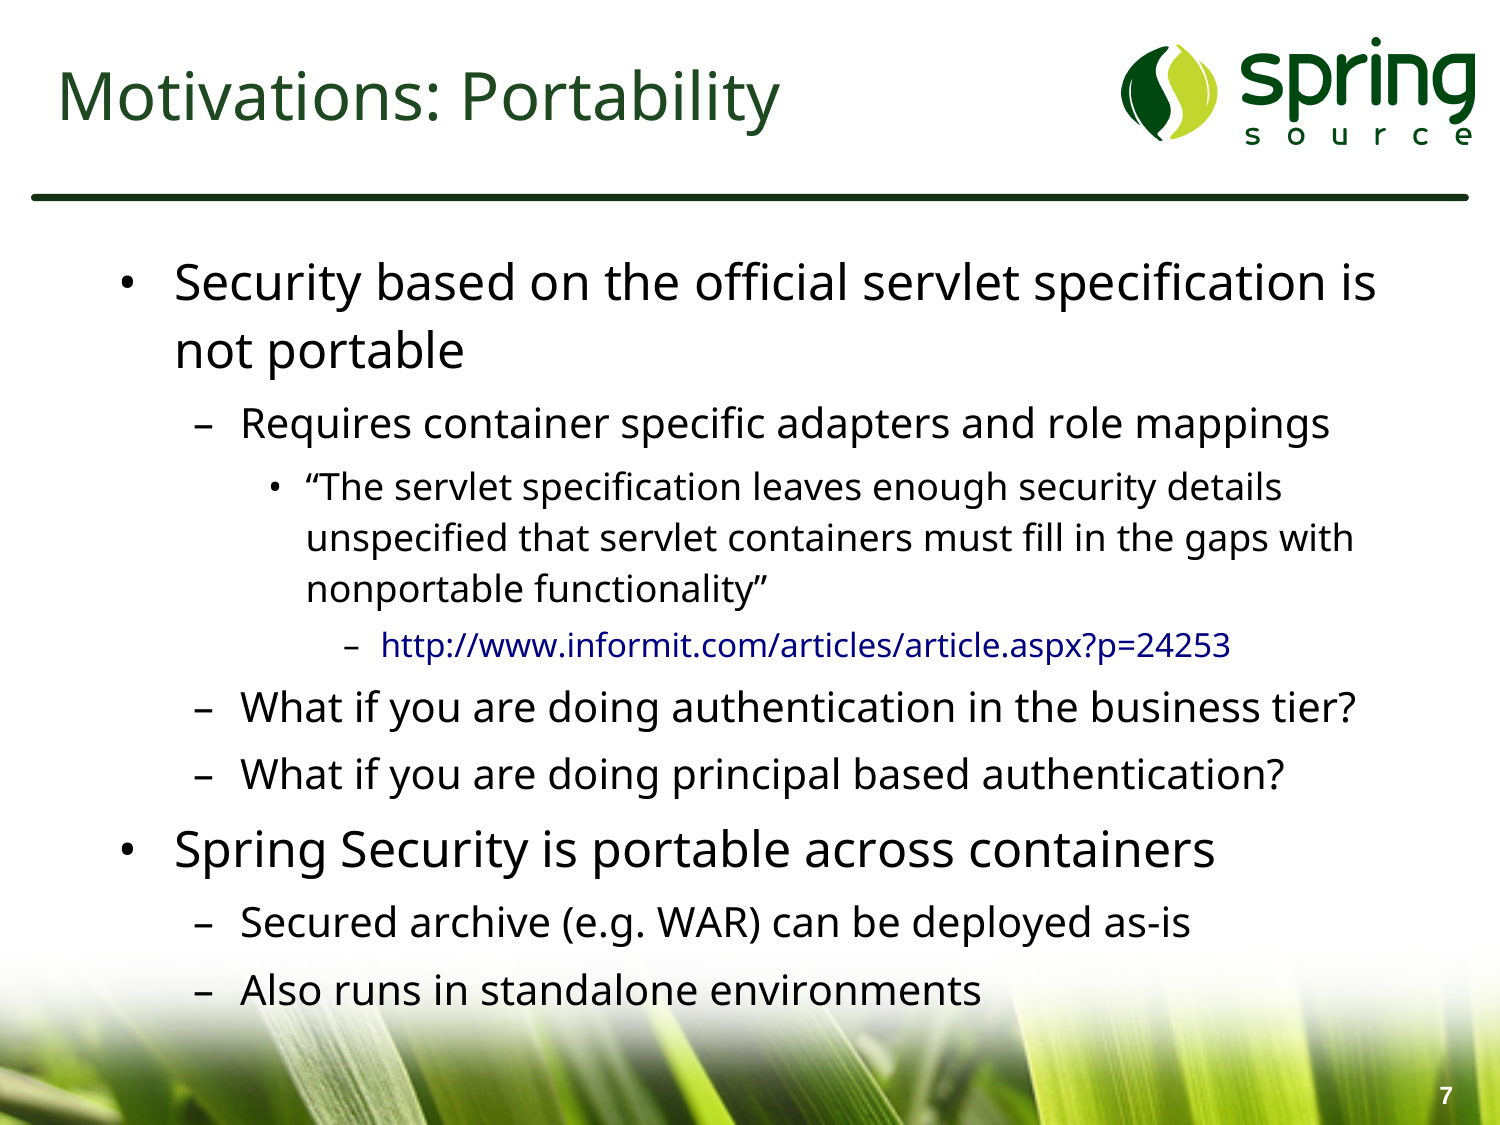

Motivations: Portability
# Security based on the official servlet specification is not portable
Requires container specific adapters and role mappings
“The servlet specification leaves enough security details unspecified that servlet containers must fill in the gaps with nonportable functionality”
http://www.informit.com/articles/article.aspx?p=24253
What if you are doing authentication in the business tier?
What if you are doing principal based authentication?
Spring Security is portable across containers
Secured archive (e.g. WAR) can be deployed as-is
Also runs in standalone environments